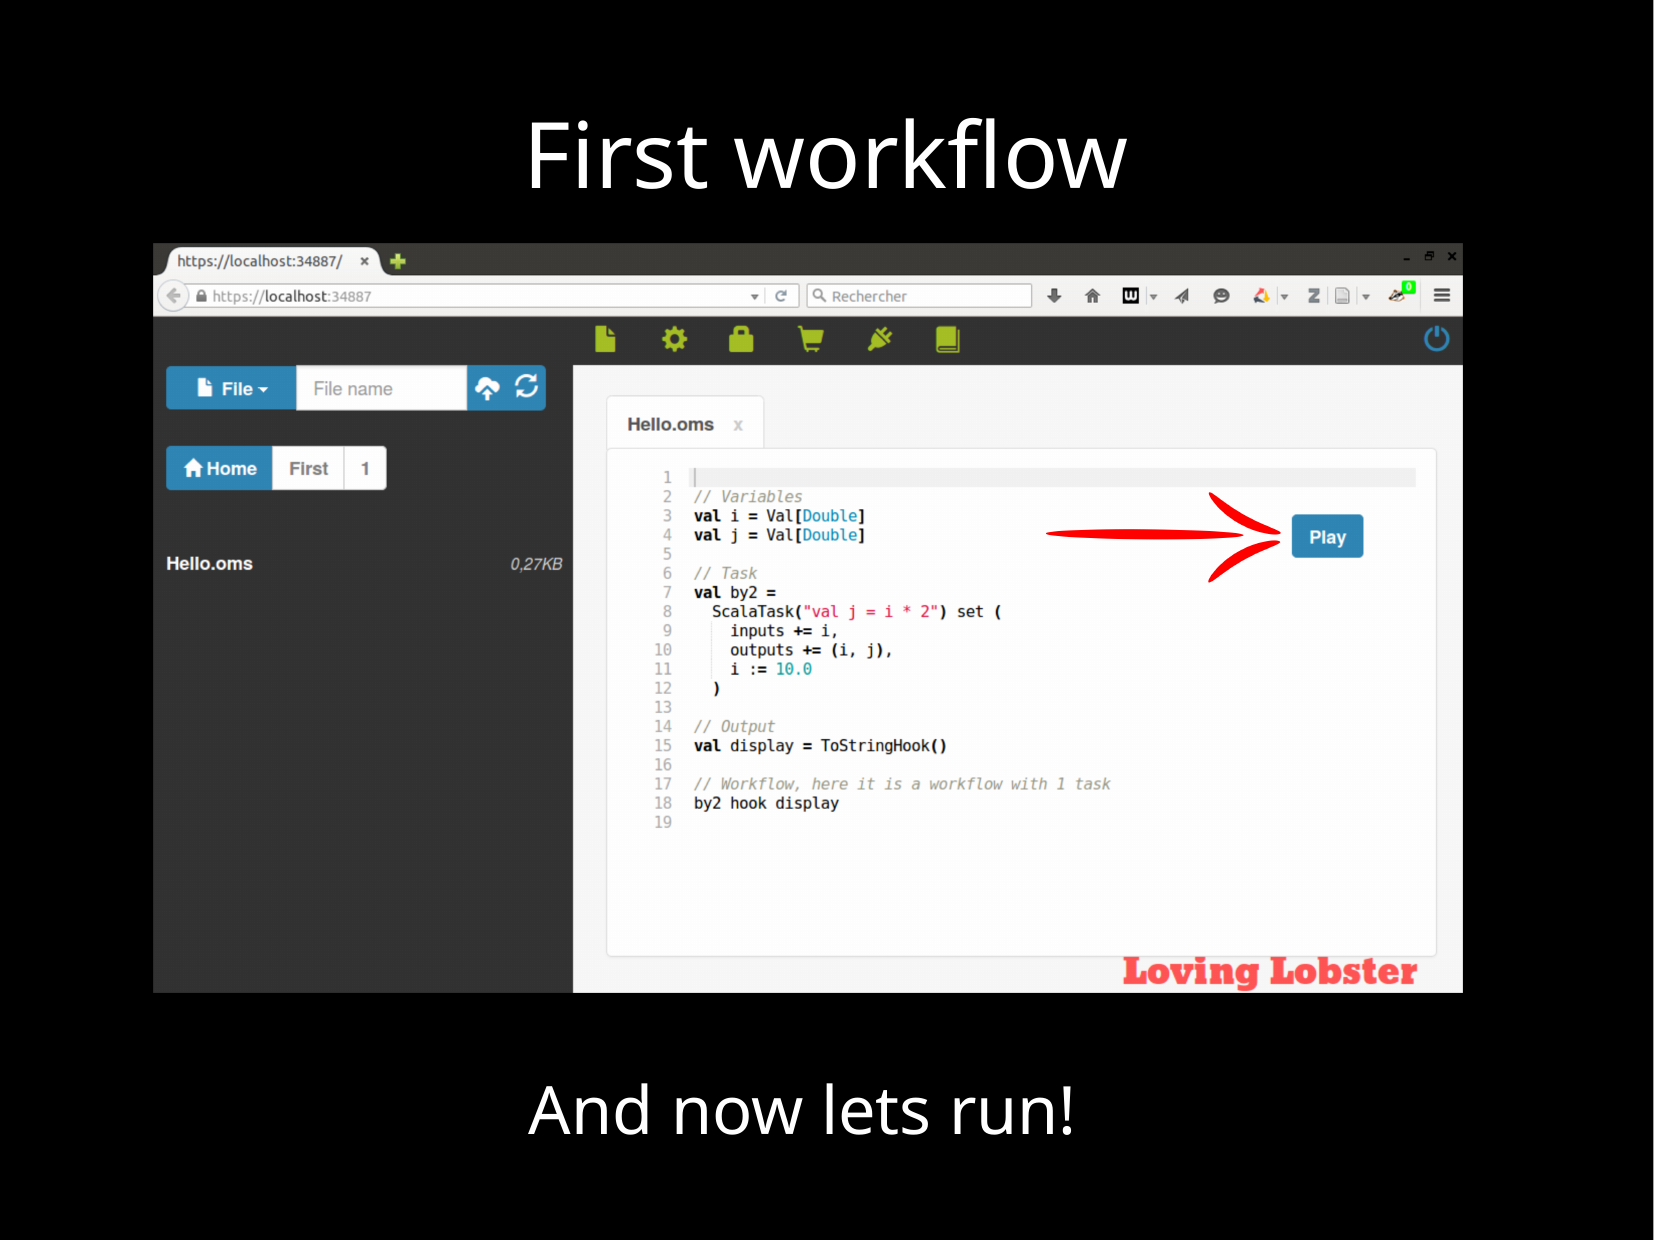

# First workflow
And now lets run!